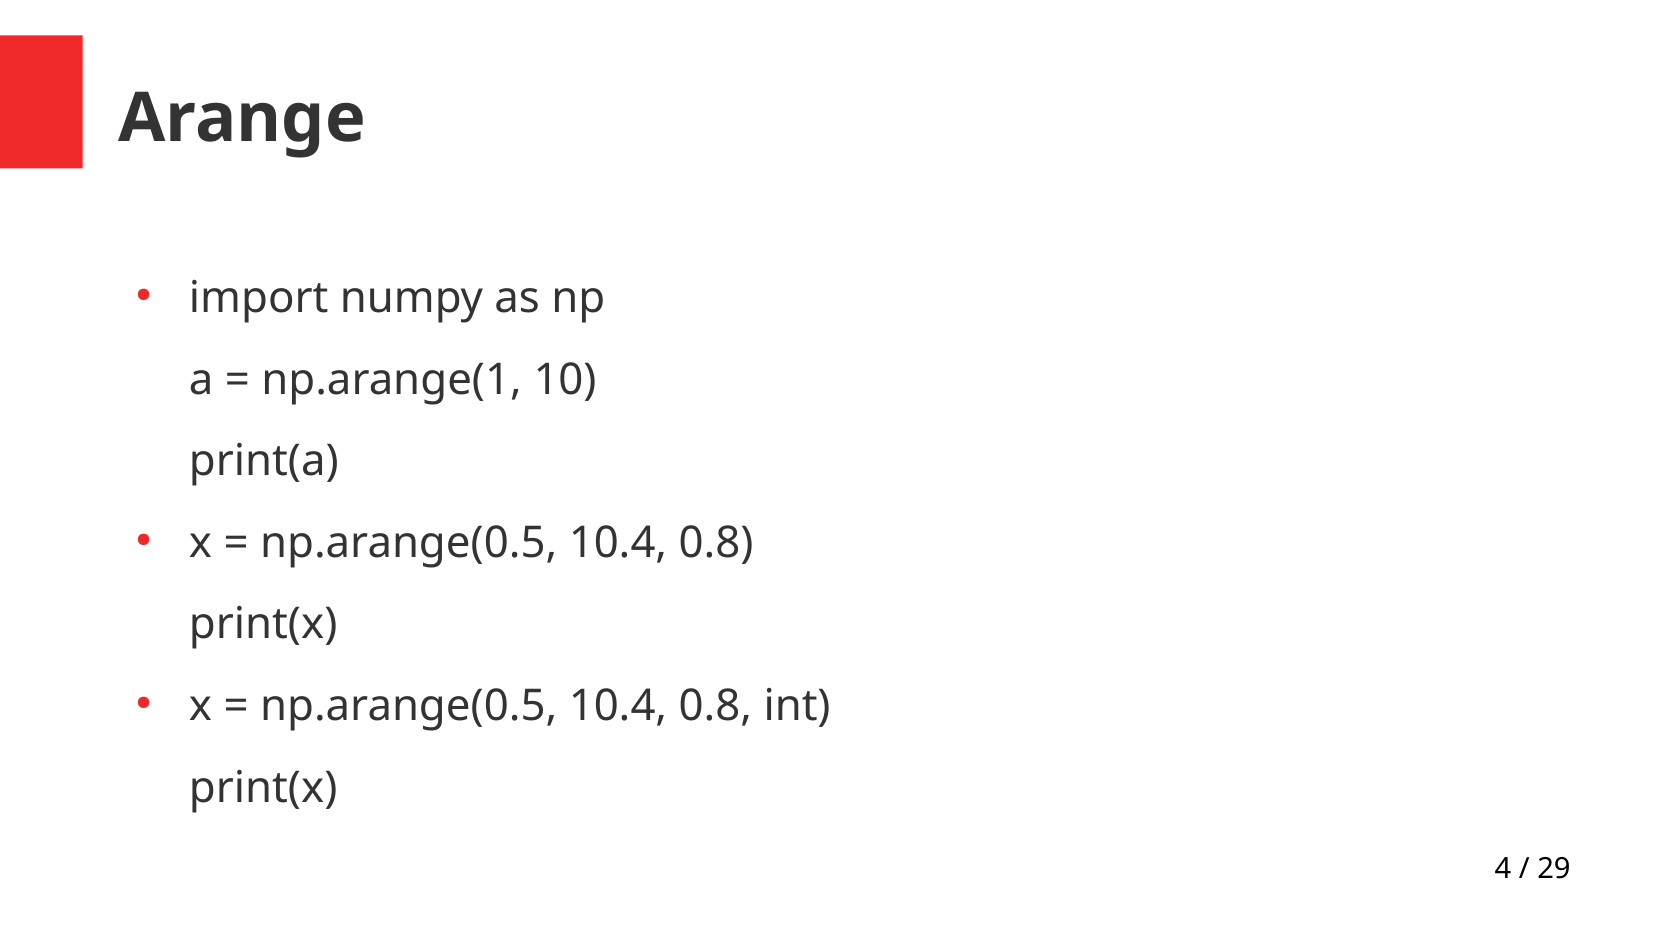

# Arange
import numpy as np
a = np.arange(1, 10)
print(a)
x = np.arange(0.5, 10.4, 0.8)
print(x)
x = np.arange(0.5, 10.4, 0.8, int)
print(x)
4